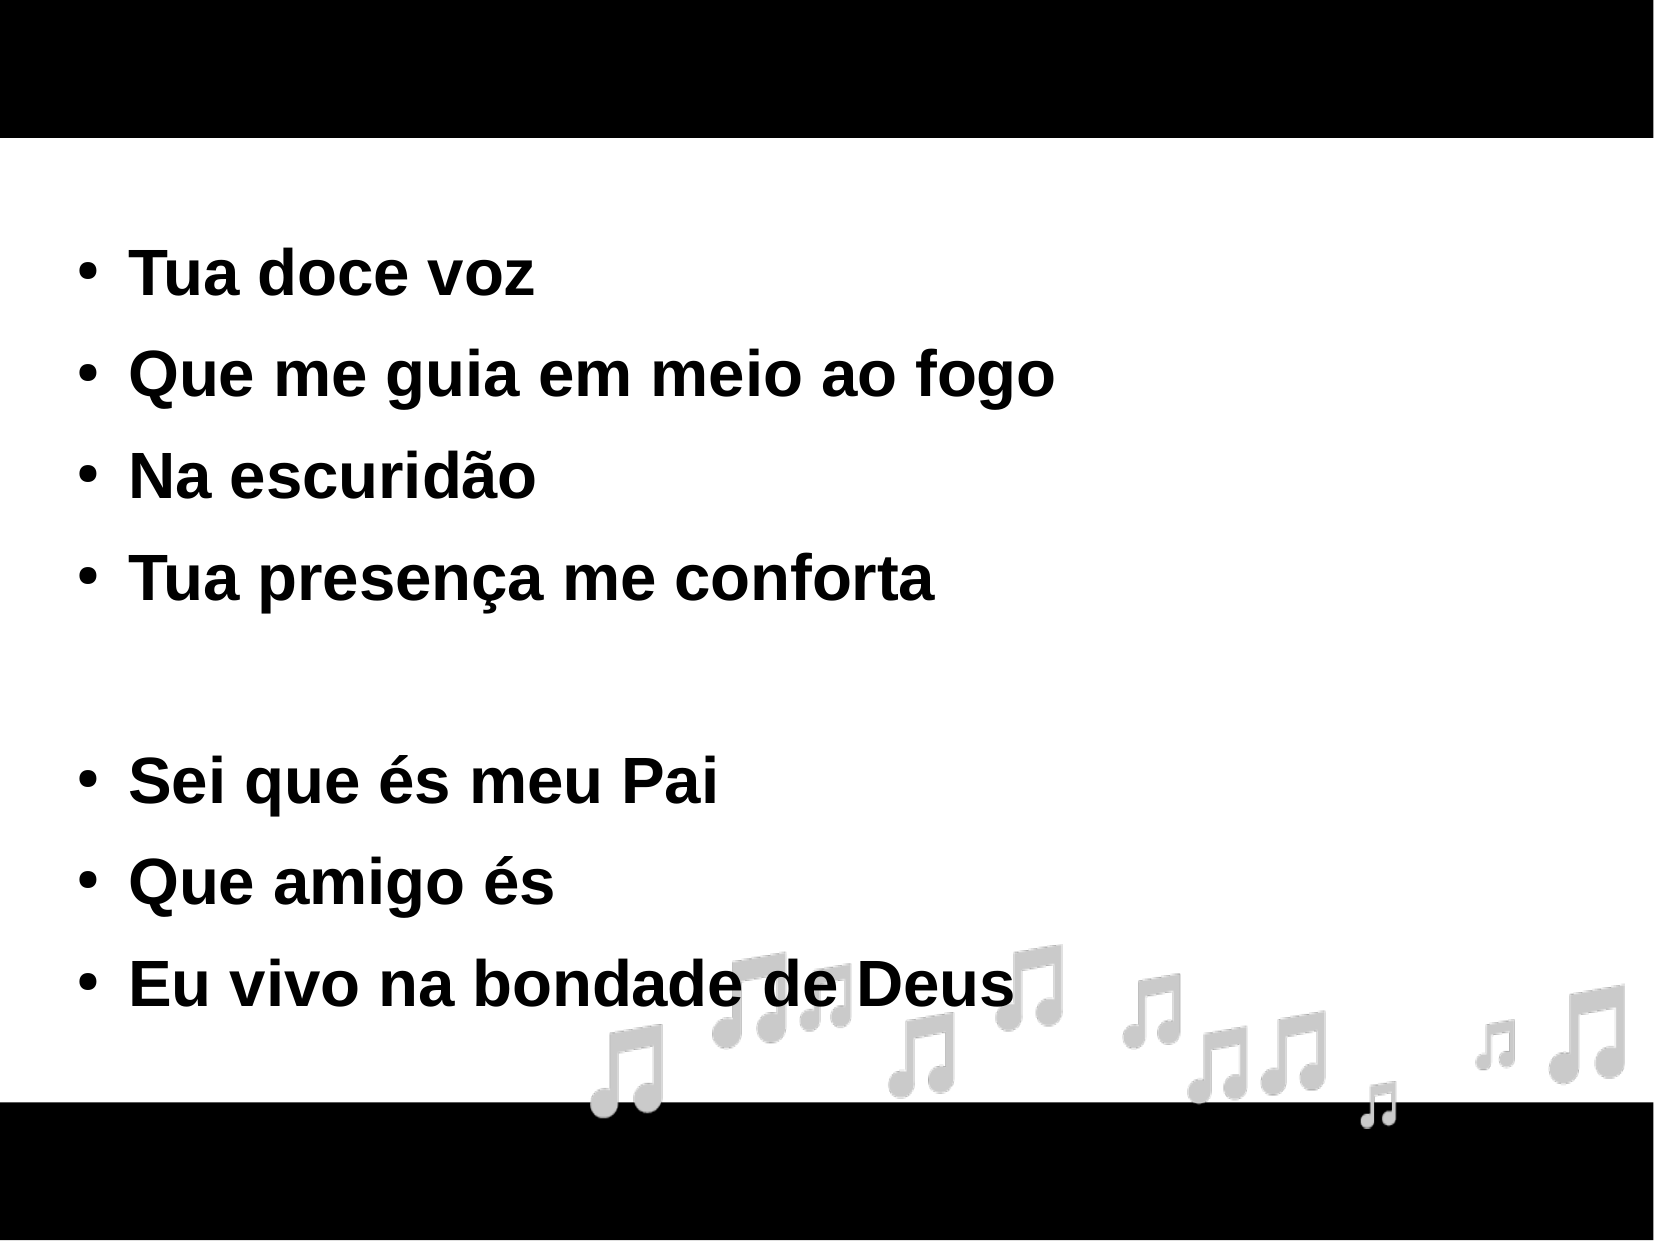

# Tua doce voz
Que me guia em meio ao fogo
Na escuridão
Tua presença me conforta
Sei que és meu Pai
Que amigo és
Eu vivo na bondade de Deus